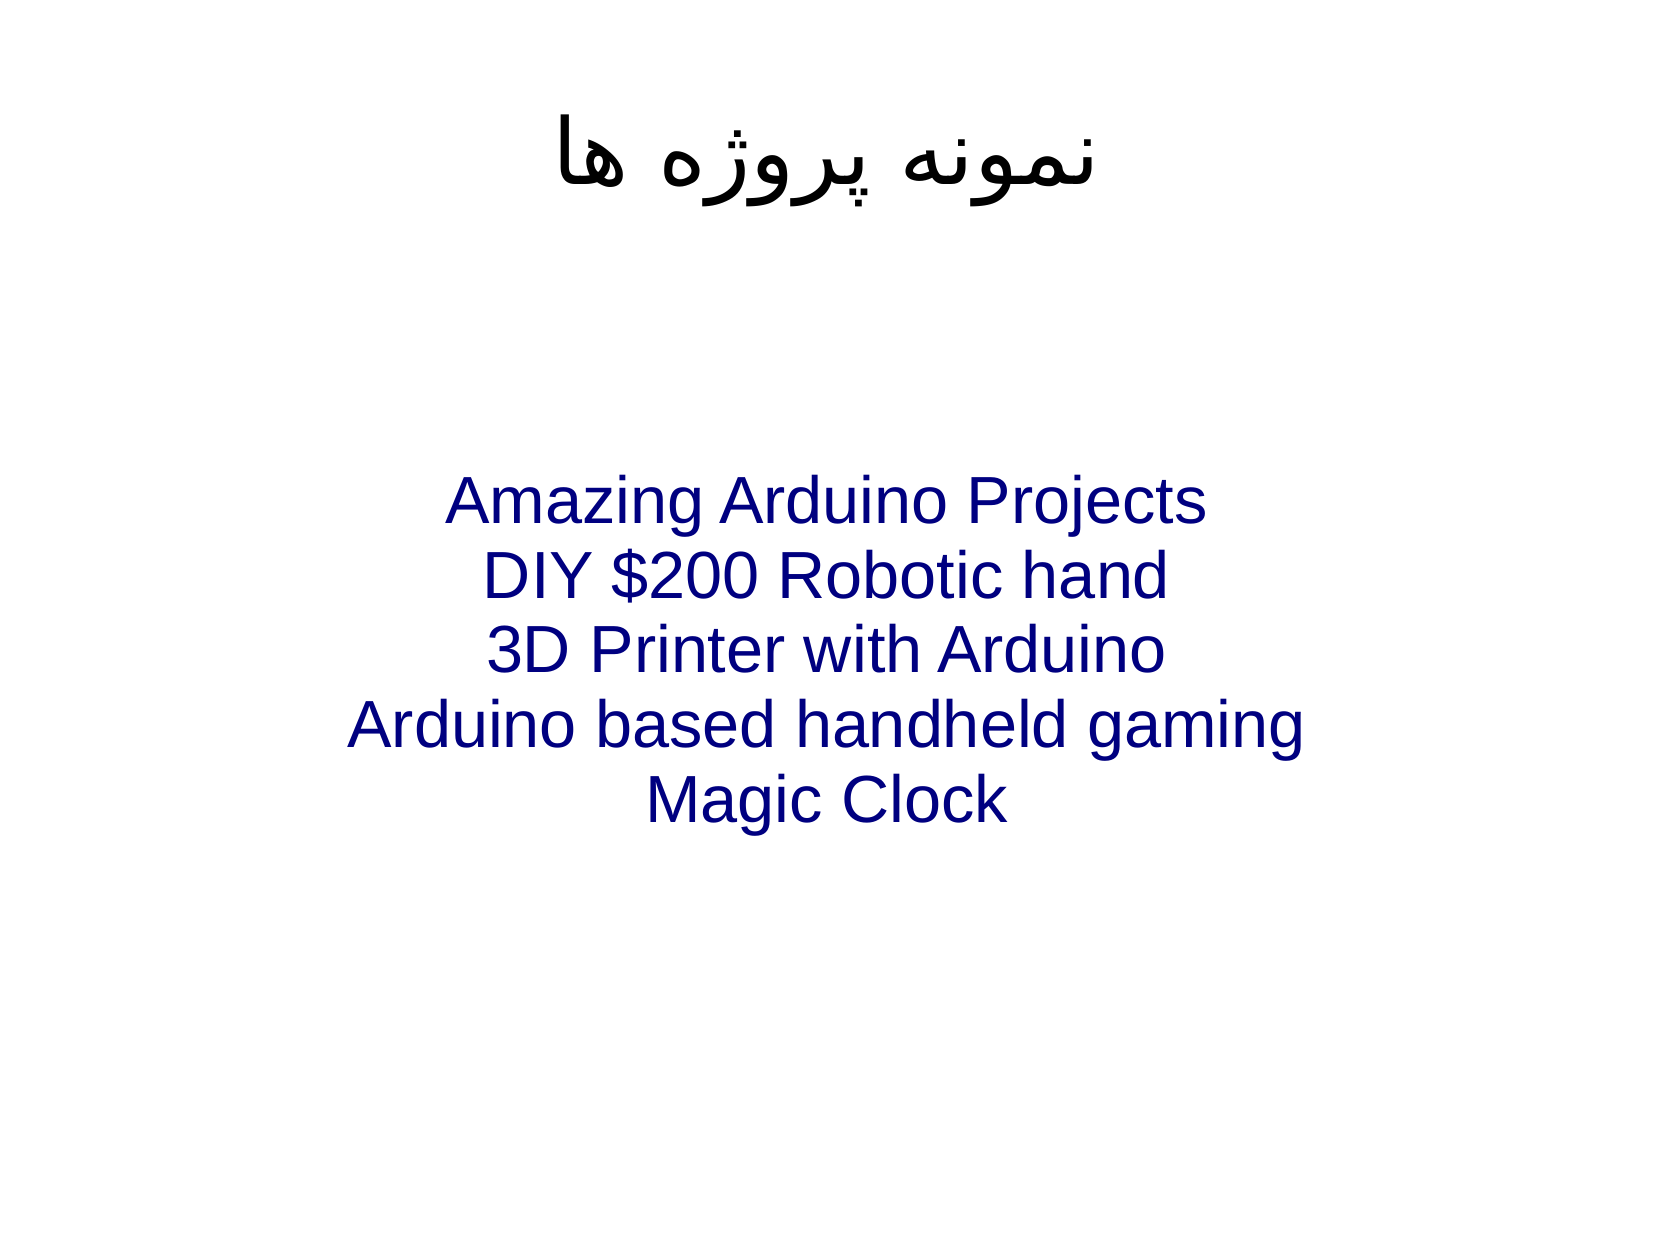

# نمونه پروژه ها
Amazing Arduino Projects
DIY $200 Robotic hand
3D Printer with Arduino
Arduino based handheld gaming
Magic Clock